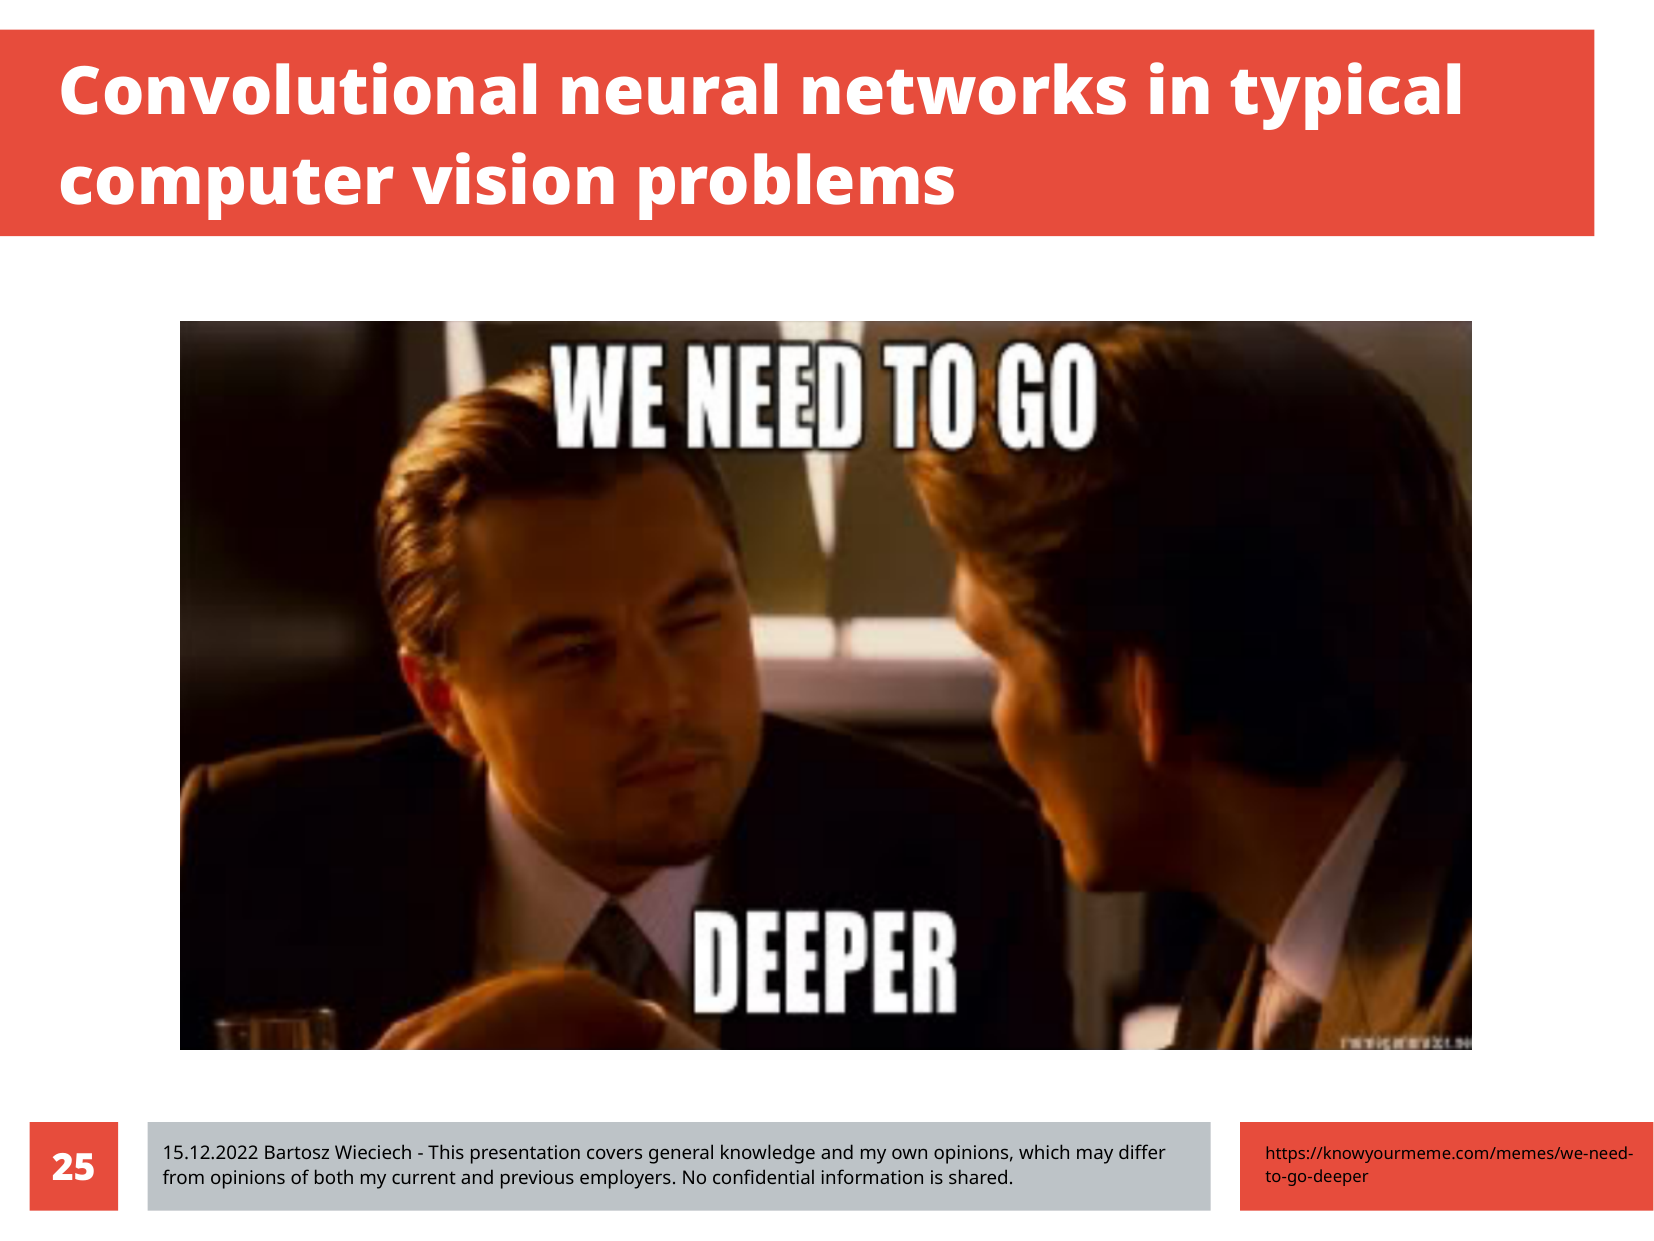

# Convolutional neural networks in typical computer vision problems
25
https://knowyourmeme.com/memes/we-need-to-go-deeper